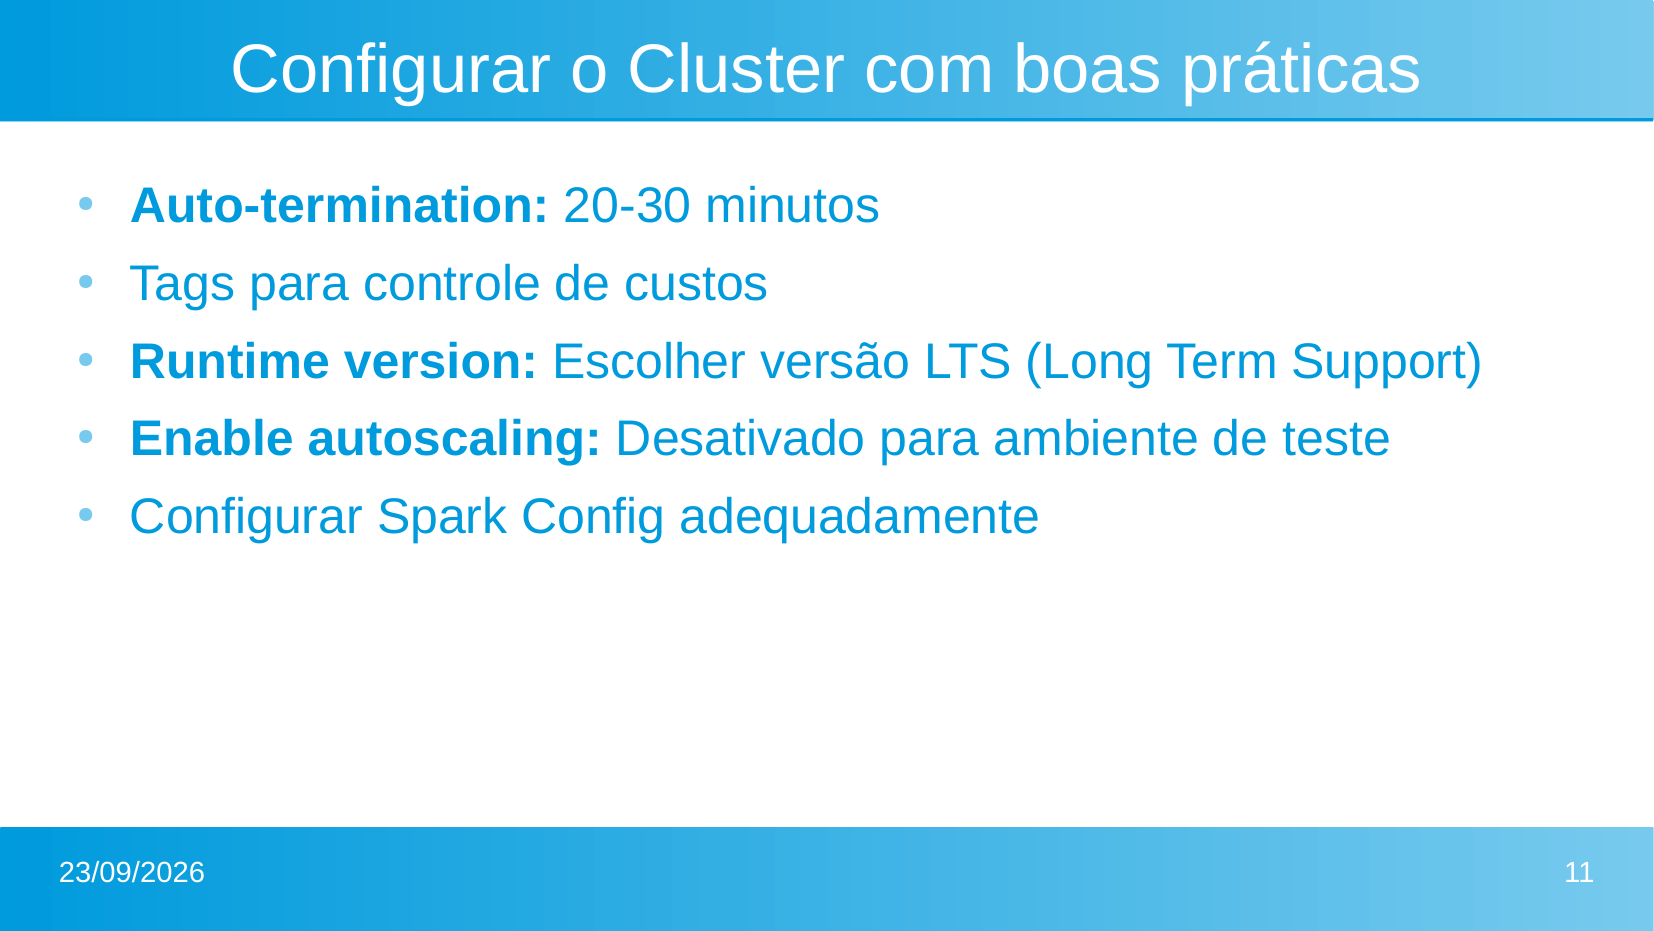

# Configurar o Cluster com boas práticas
Auto-termination: 20-30 minutos
Tags para controle de custos
Runtime version: Escolher versão LTS (Long Term Support)
Enable autoscaling: Desativado para ambiente de teste
Configurar Spark Config adequadamente
11